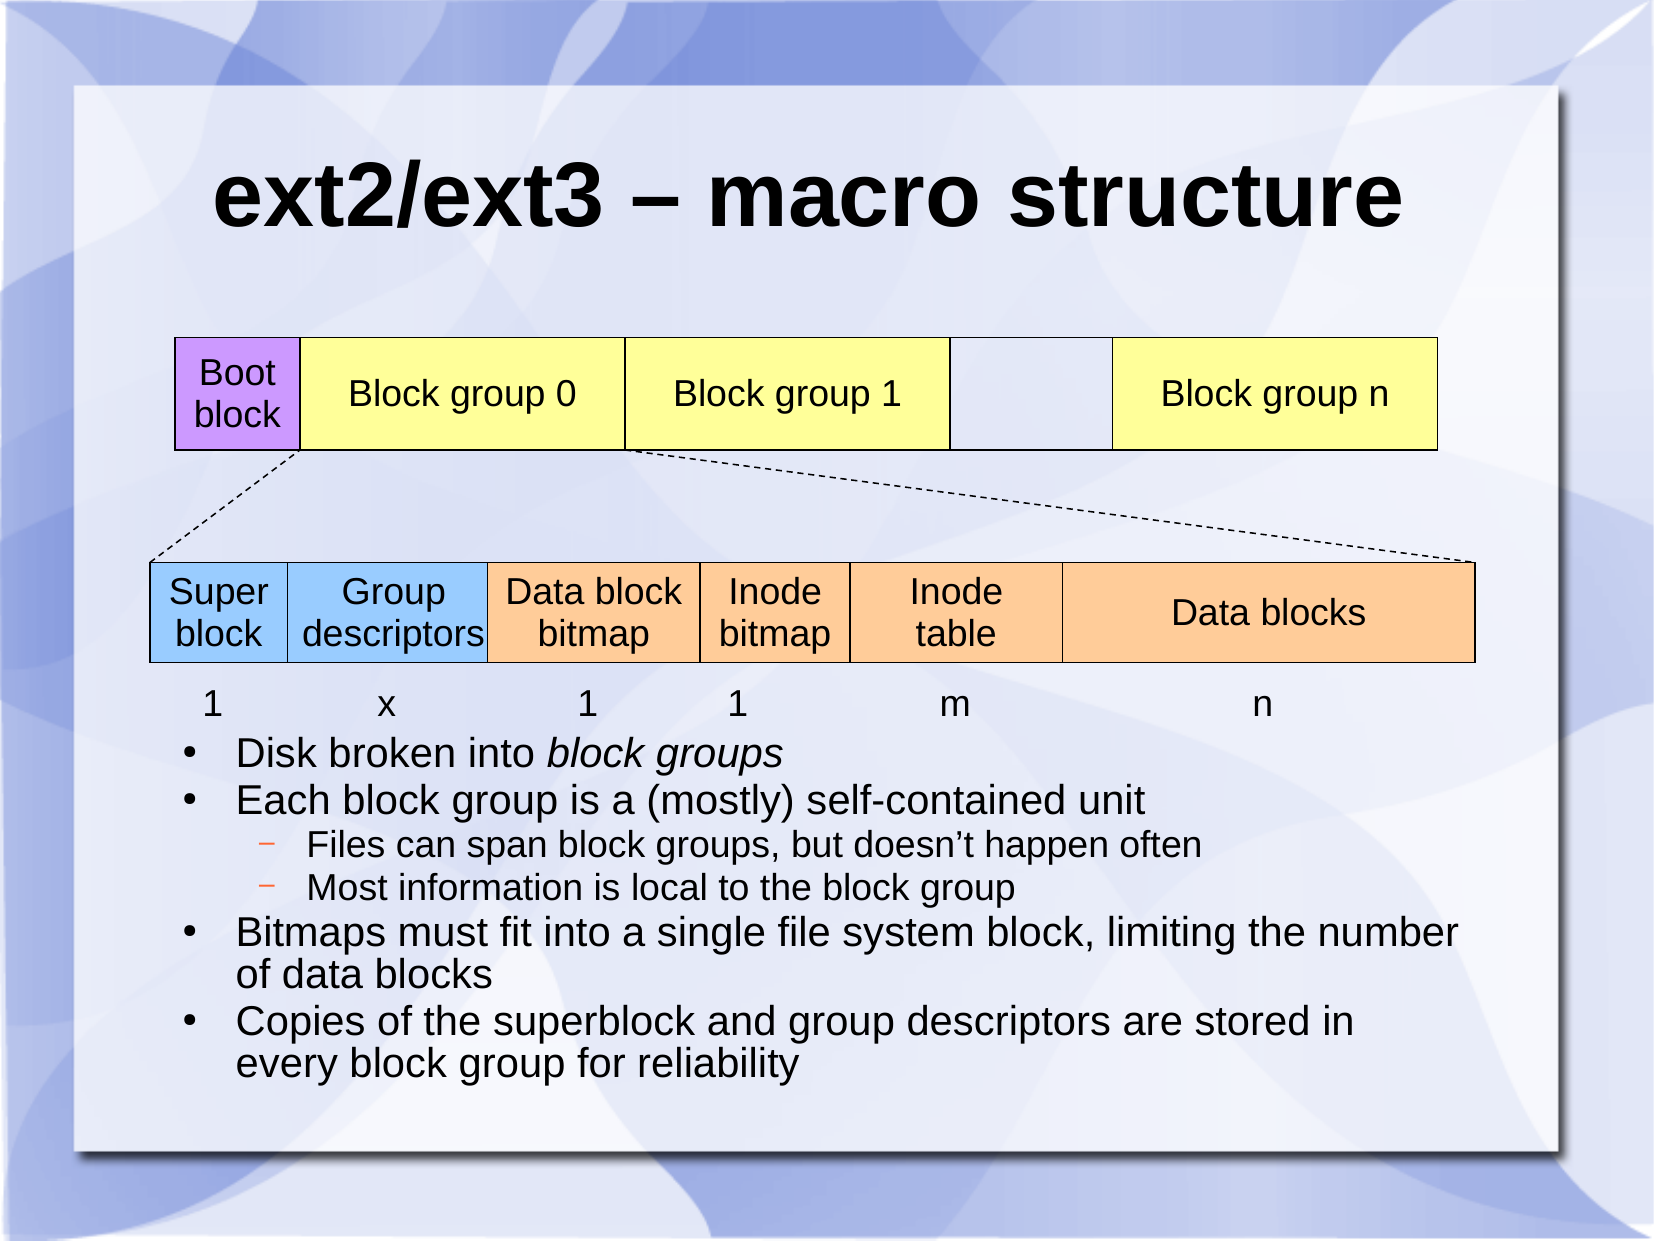

# ext2/ext3 – macro structure
Boot
block
Block group 0
Block group 1
Block group n
Super
block
Group
descriptors
Data block
bitmap
Inode
bitmap
Inode
table
Data blocks
Disk broken into block groups
Each block group is a (mostly) self-contained unit
Files can span block groups, but doesn’t happen often
Most information is local to the block group
Bitmaps must fit into a single file system block, limiting the number of data blocks
Copies of the superblock and group descriptors are stored in every block group for reliability
1
x
1
1
m
n